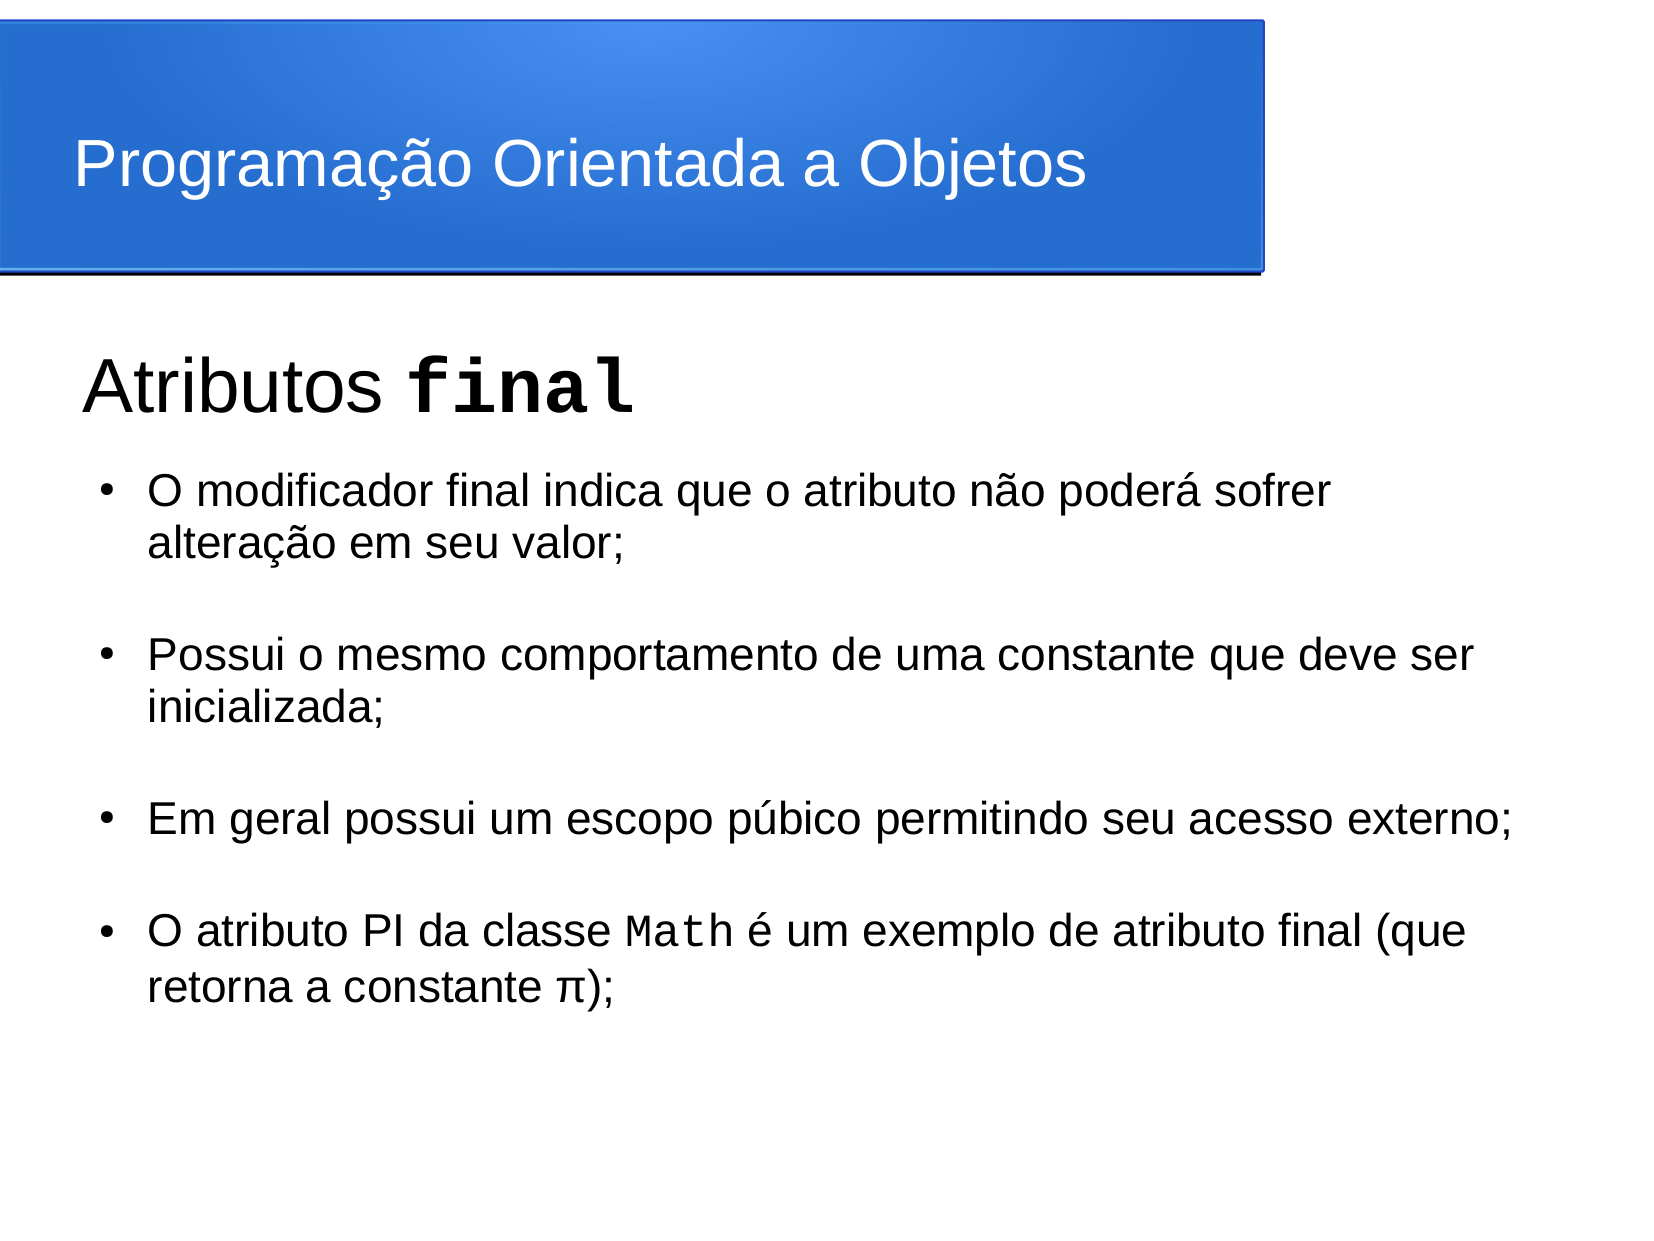

Programação Orientada a Objetos
# Atributos final
O modificador final indica que o atributo não poderá sofrer alteração em seu valor;
Possui o mesmo comportamento de uma constante que deve ser inicializada;
Em geral possui um escopo púbico permitindo seu acesso externo;
O atributo PI da classe Math é um exemplo de atributo final (que retorna a constante π);